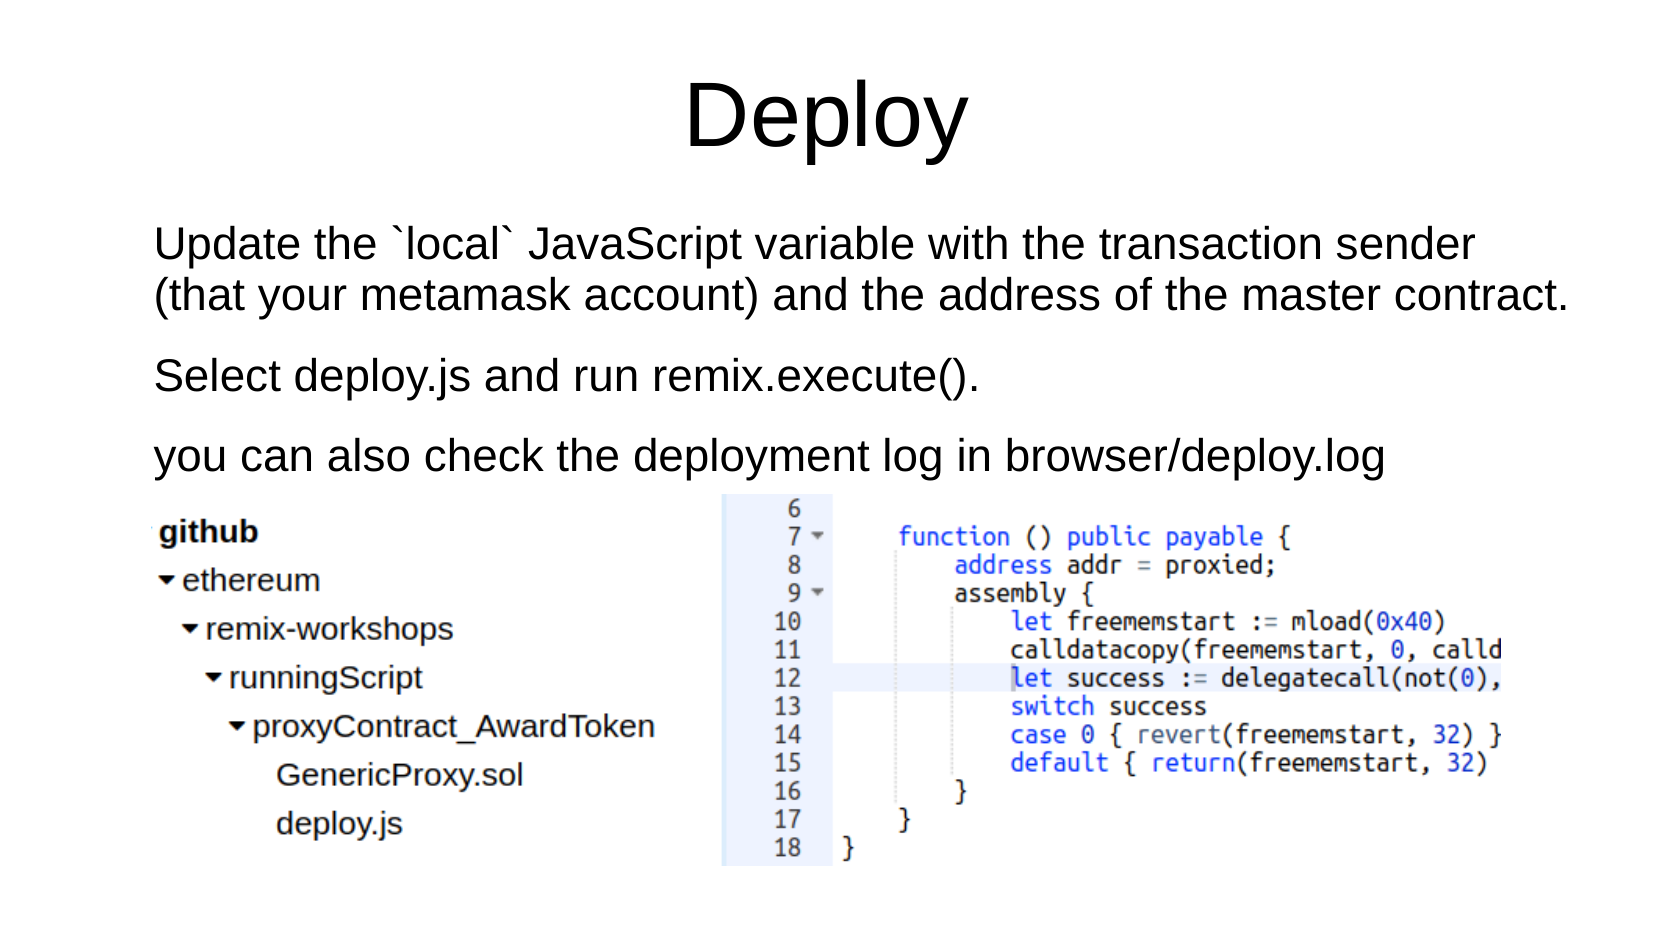

# Deploy
Update the `local` JavaScript variable with the transaction sender (that your metamask account) and the address of the master contract.
Select deploy.js and run remix.execute().
you can also check the deployment log in browser/deploy.log